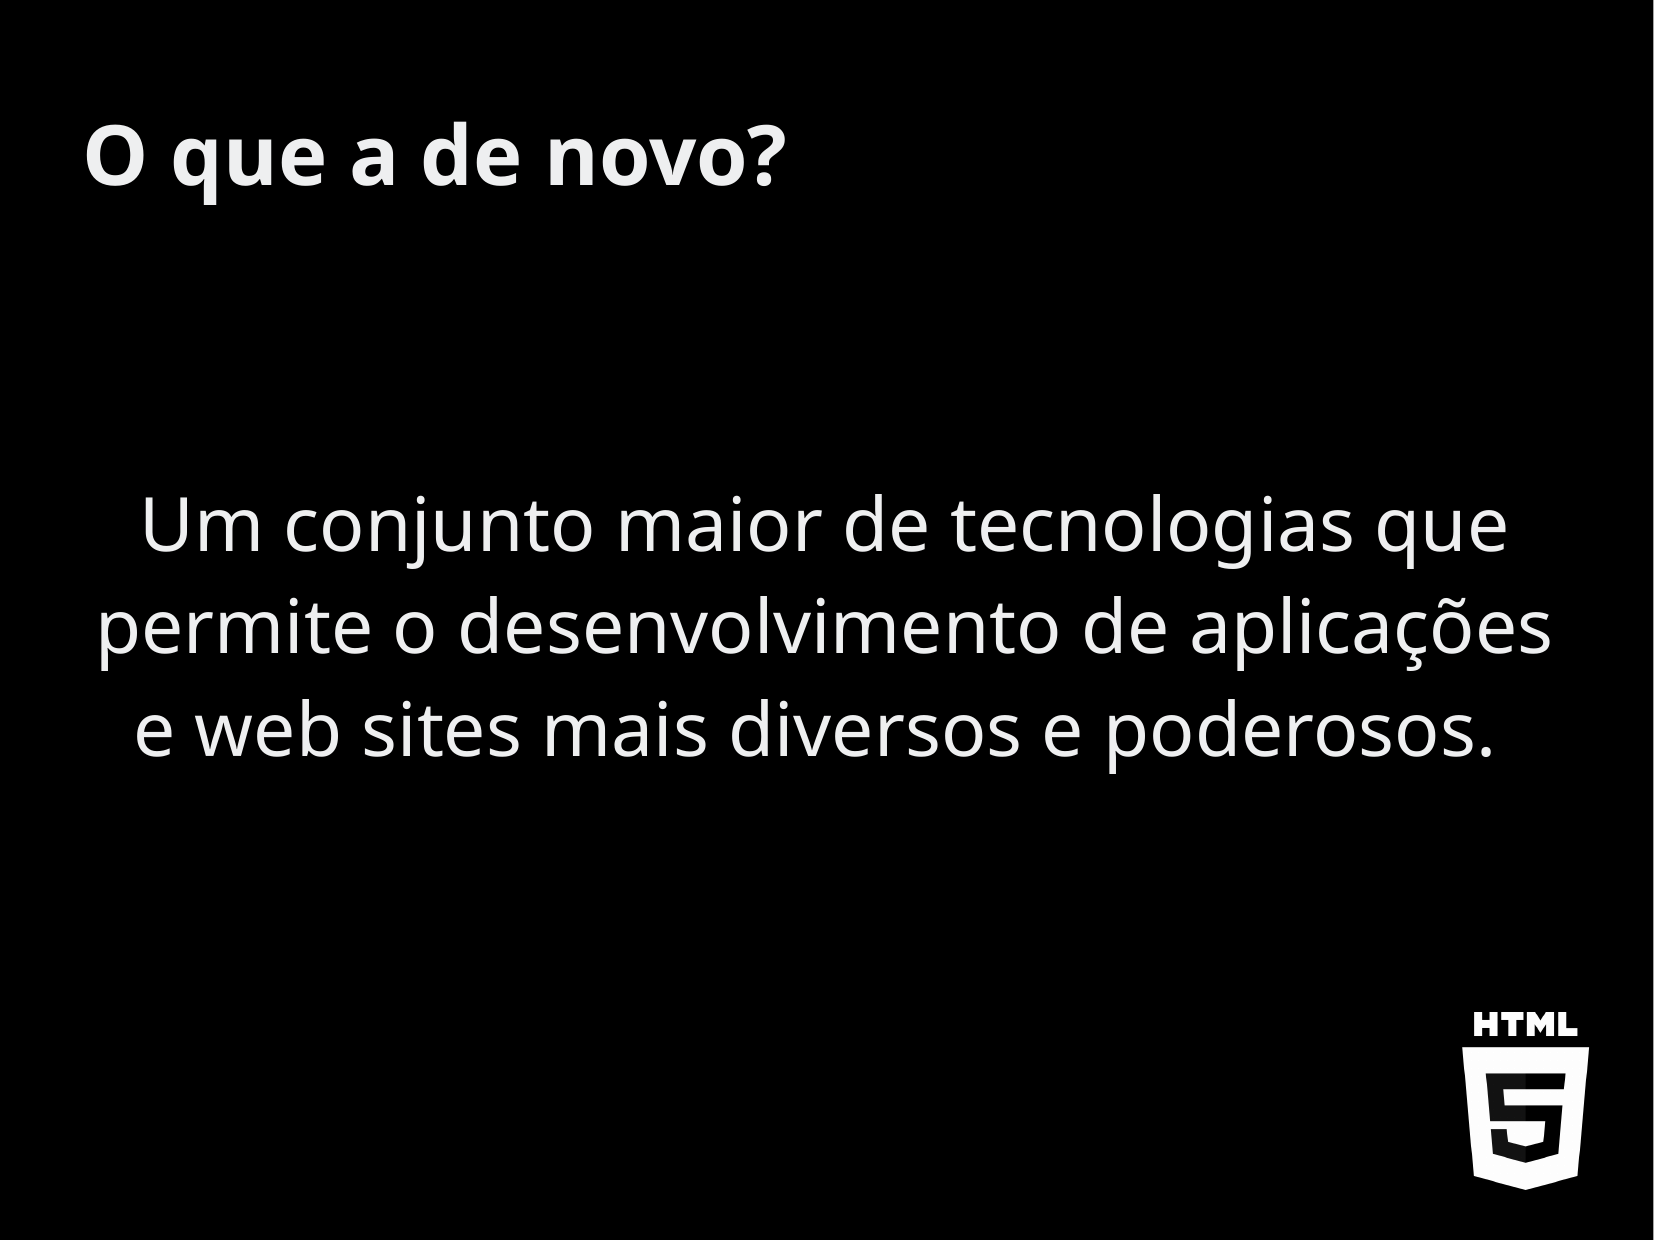

# O que a de novo?
Um conjunto maior de tecnologias que permite o desenvolvimento de aplicações e web sites mais diversos e poderosos.